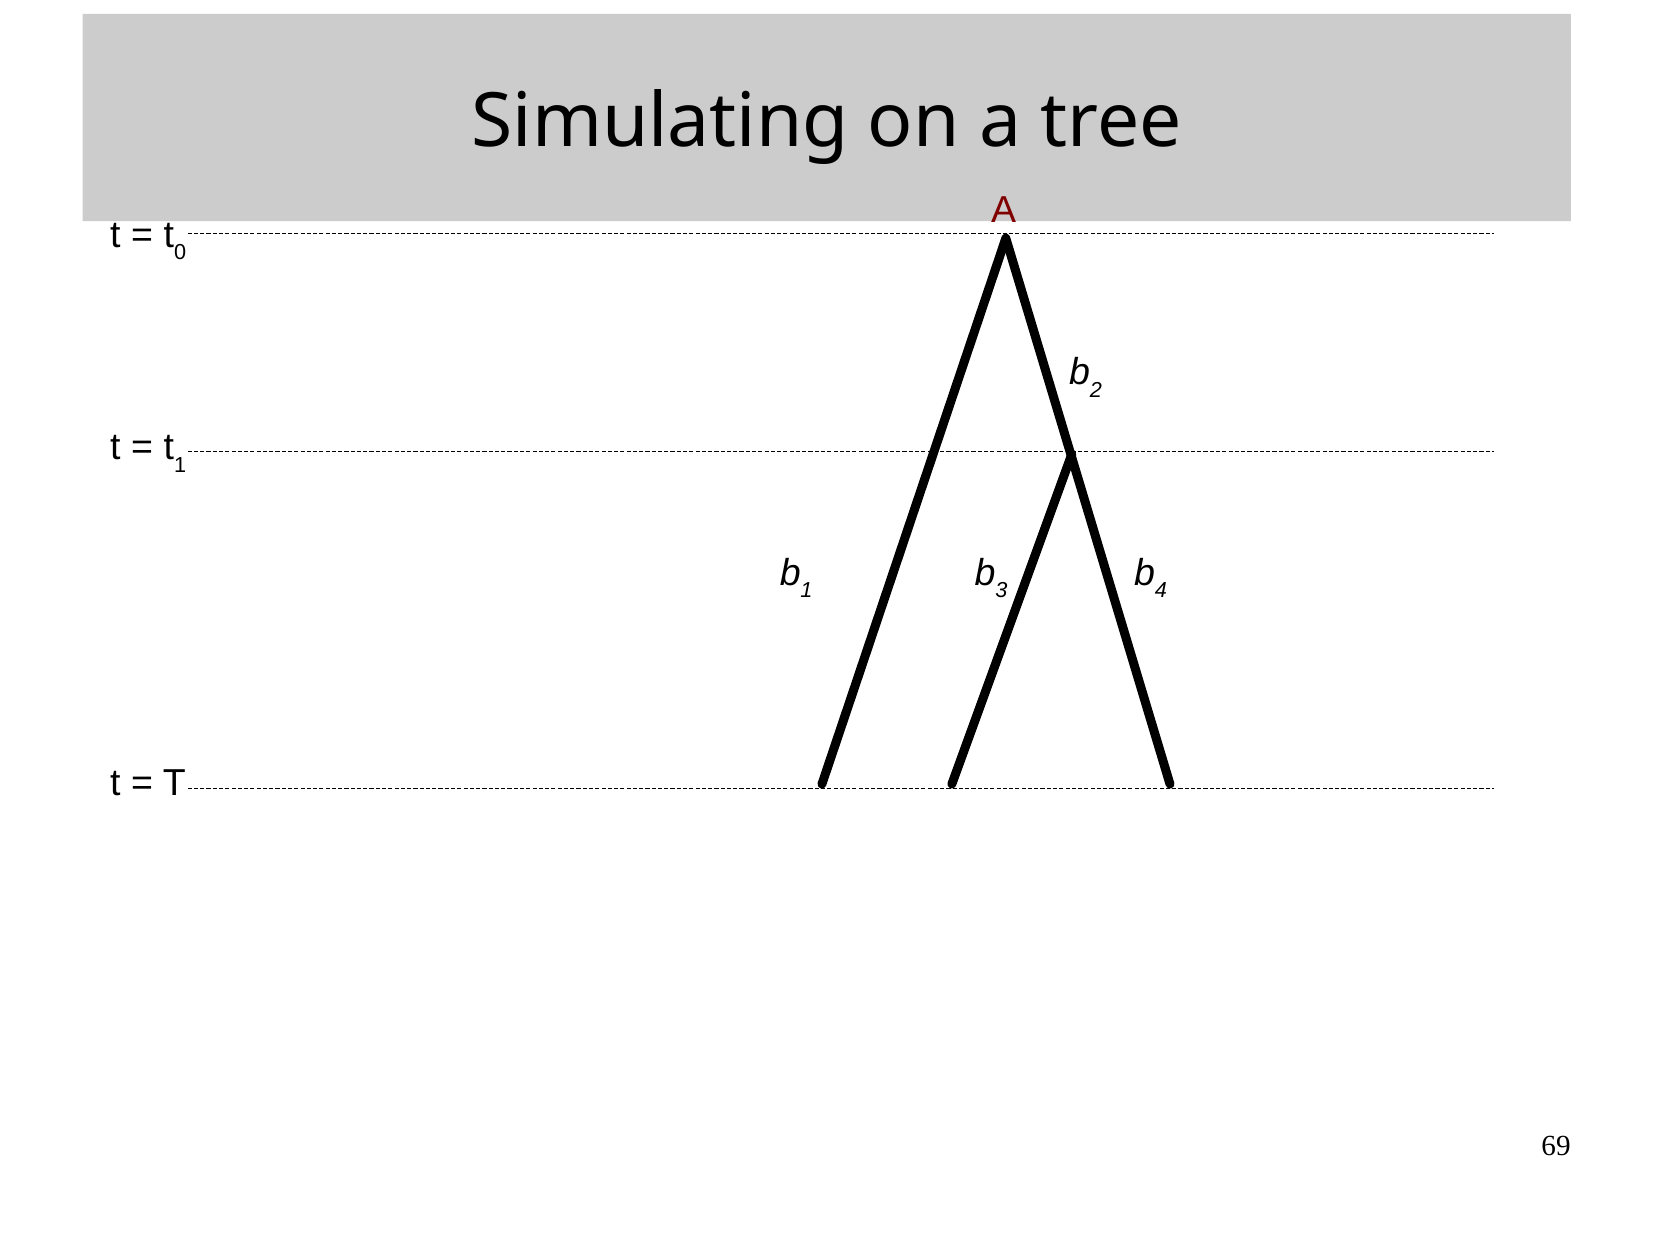

# Simulating on a tree
A
t = t0
b2
t = t1
b1
b3
b4
t = T
69